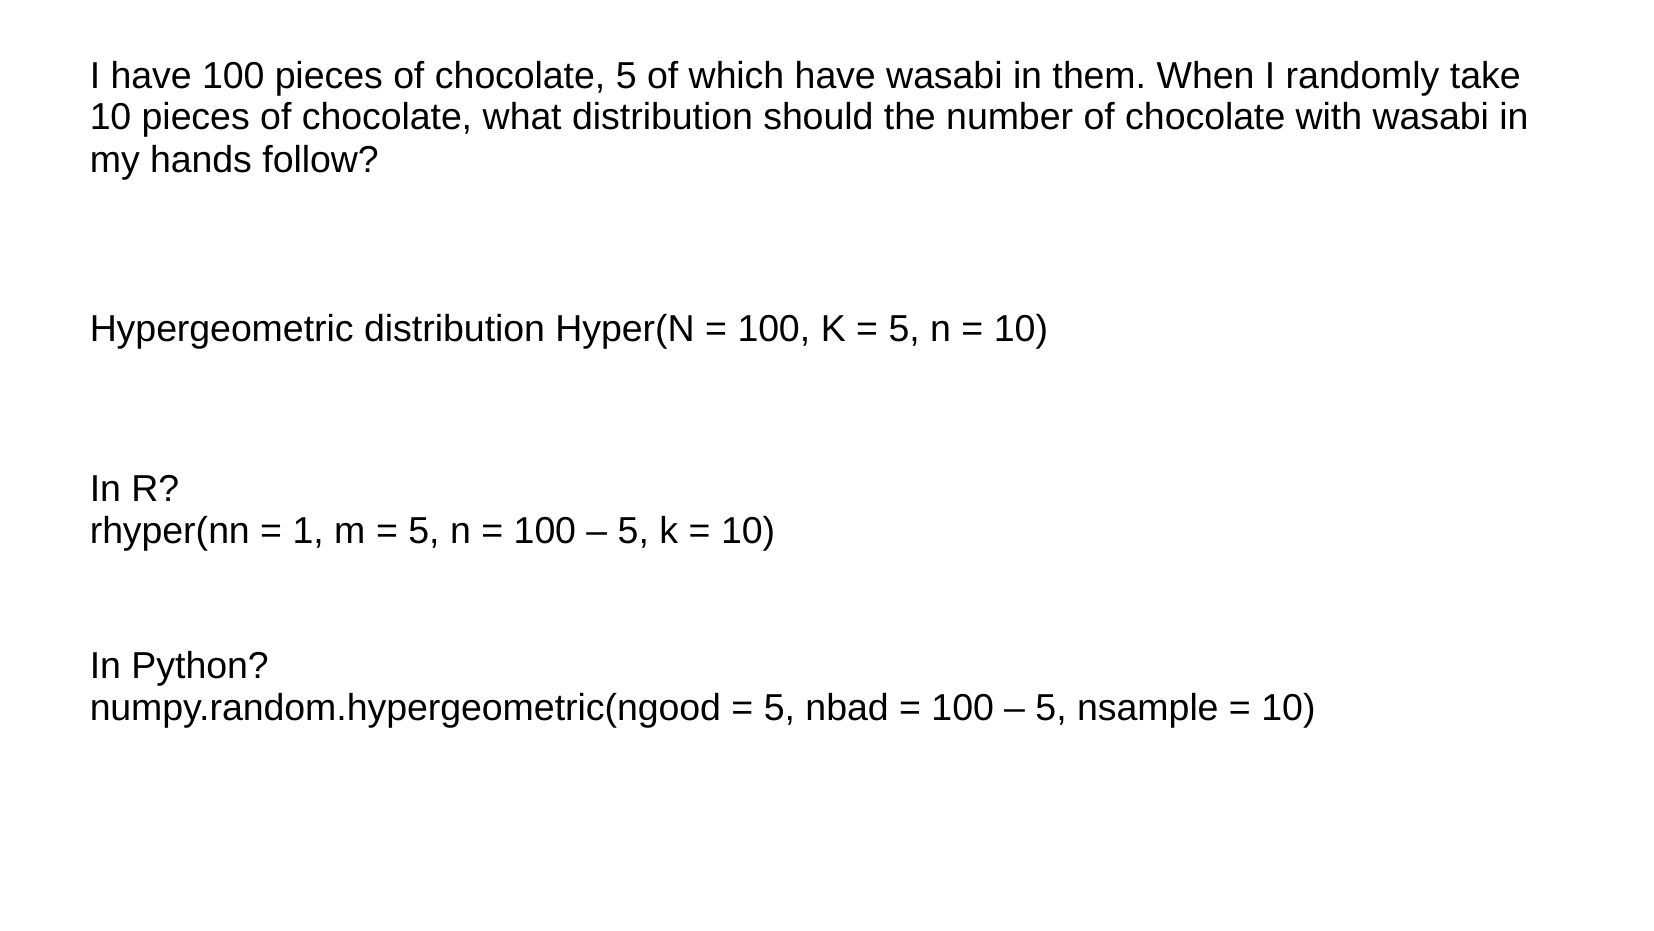

I have 100 pieces of chocolate, 5 of which have wasabi in them. When I randomly take 10 pieces of chocolate, what distribution should the number of chocolate with wasabi in my hands follow?
Hypergeometric distribution Hyper(N = 100, K = 5, n = 10)
In R?
rhyper(nn = 1, m = 5, n = 100 – 5, k = 10)
In Python?
numpy.random.hypergeometric(ngood = 5, nbad = 100 – 5, nsample = 10)